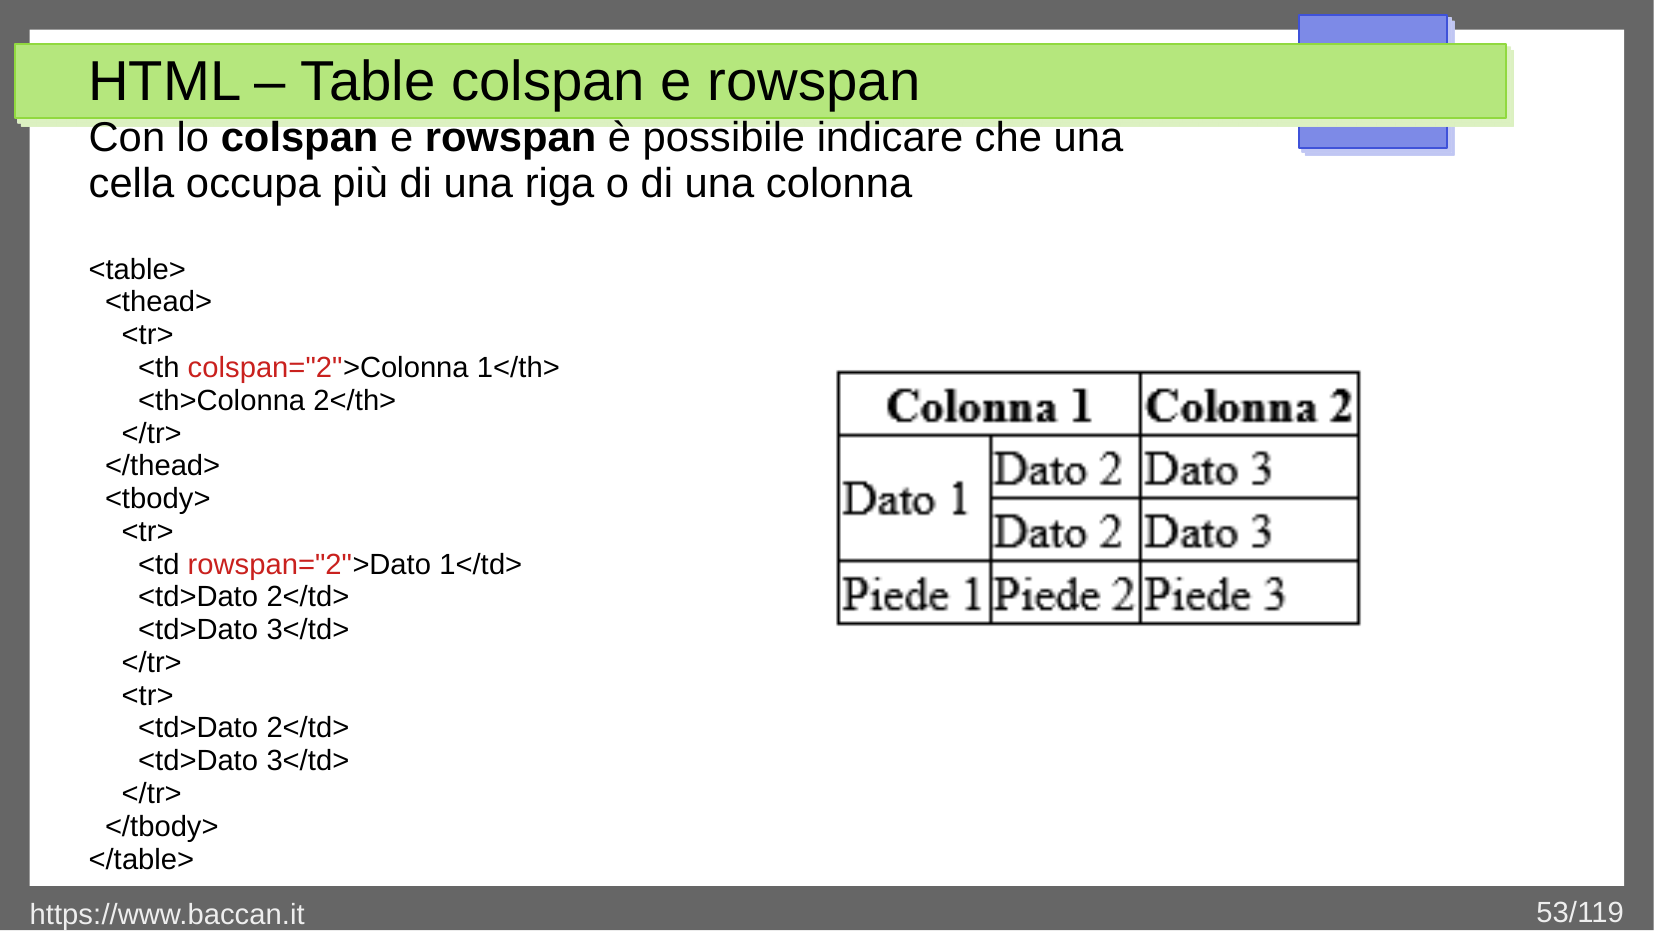

# HTML – Table colspan e rowspan
Con lo colspan e rowspan è possibile indicare che una
cella occupa più di una riga o di una colonna
<table>
 <thead>
 <tr>
 <th colspan="2">Colonna 1</th>
 <th>Colonna 2</th>
 </tr>
 </thead>
 <tbody>
 <tr>
 <td rowspan="2">Dato 1</td>
 <td>Dato 2</td>
 <td>Dato 3</td>
 </tr>
 <tr>
 <td>Dato 2</td>
 <td>Dato 3</td>
 </tr>
 </tbody>
</table>
53
https://www.baccan.it